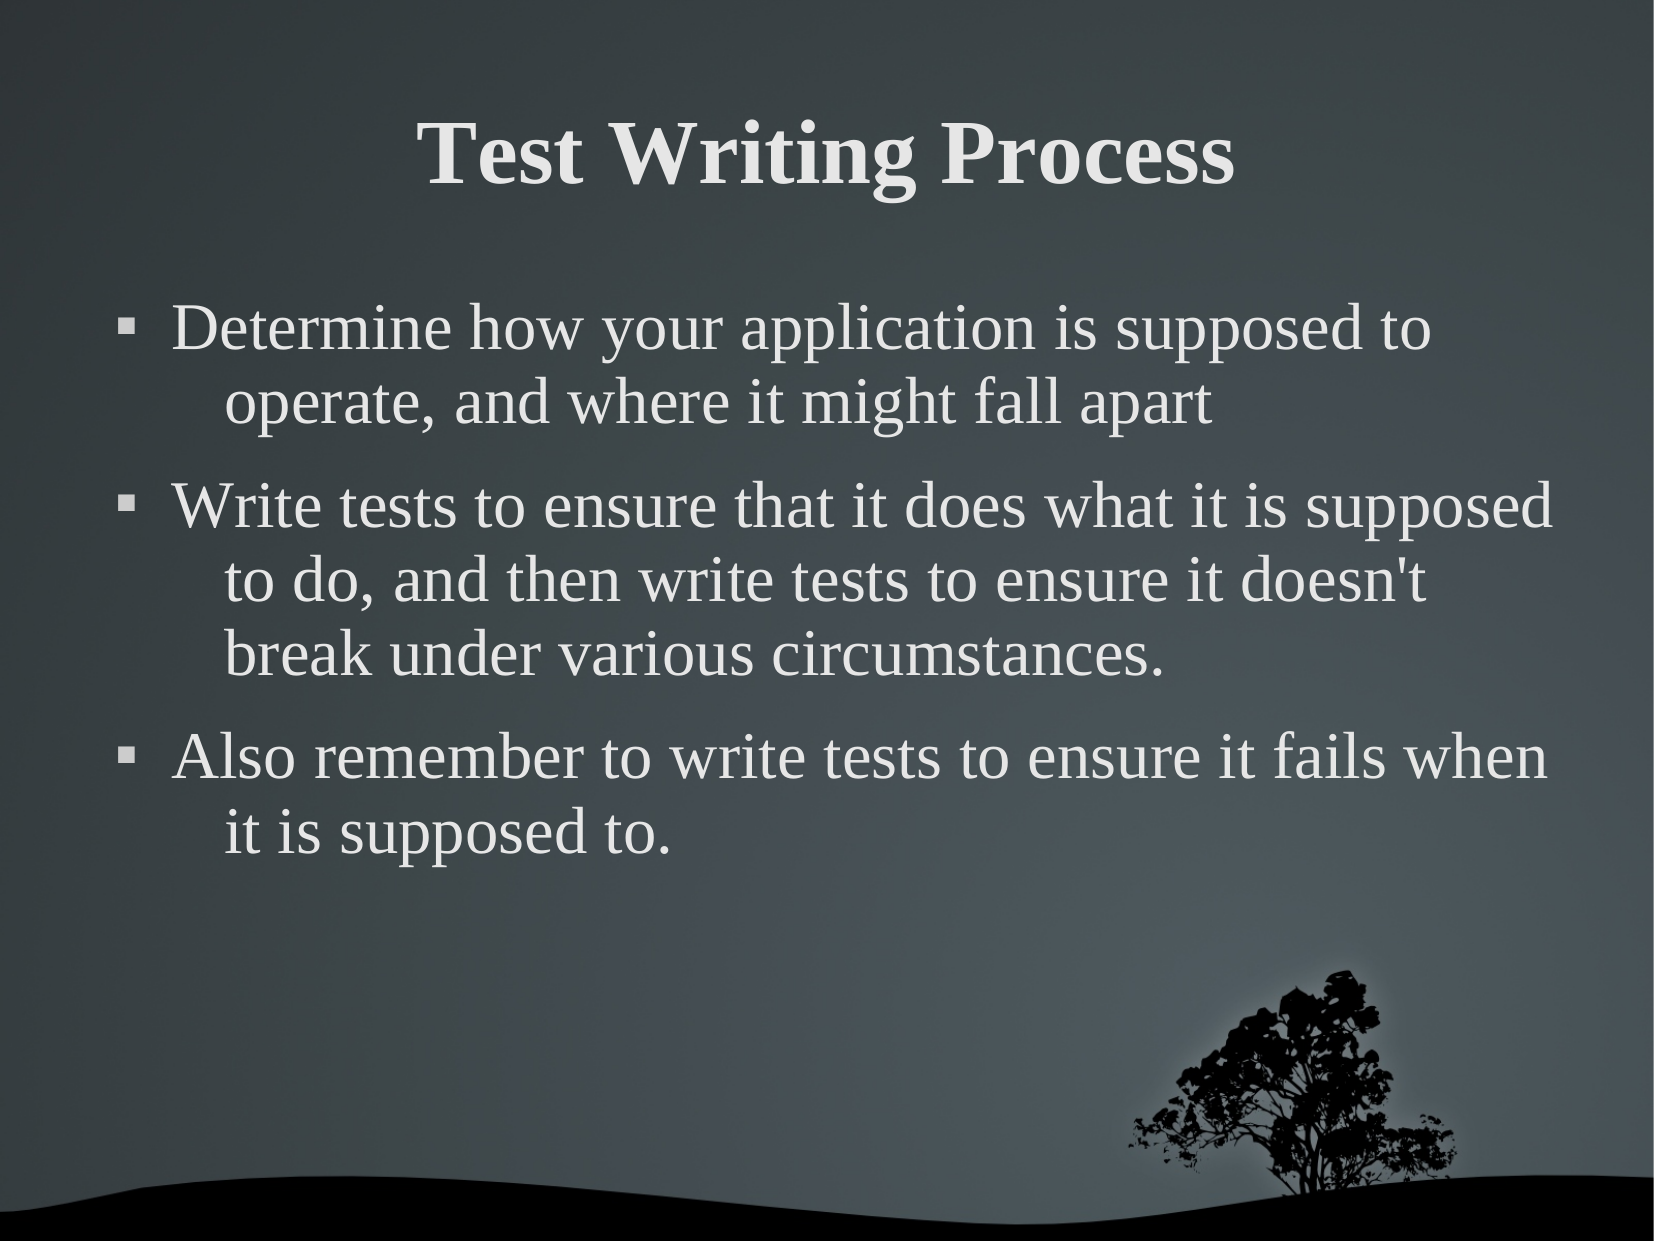

# Test Writing Process
Determine how your application is supposed to operate, and where it might fall apart
Write tests to ensure that it does what it is supposed to do, and then write tests to ensure it doesn't break under various circumstances.
Also remember to write tests to ensure it fails when it is supposed to.